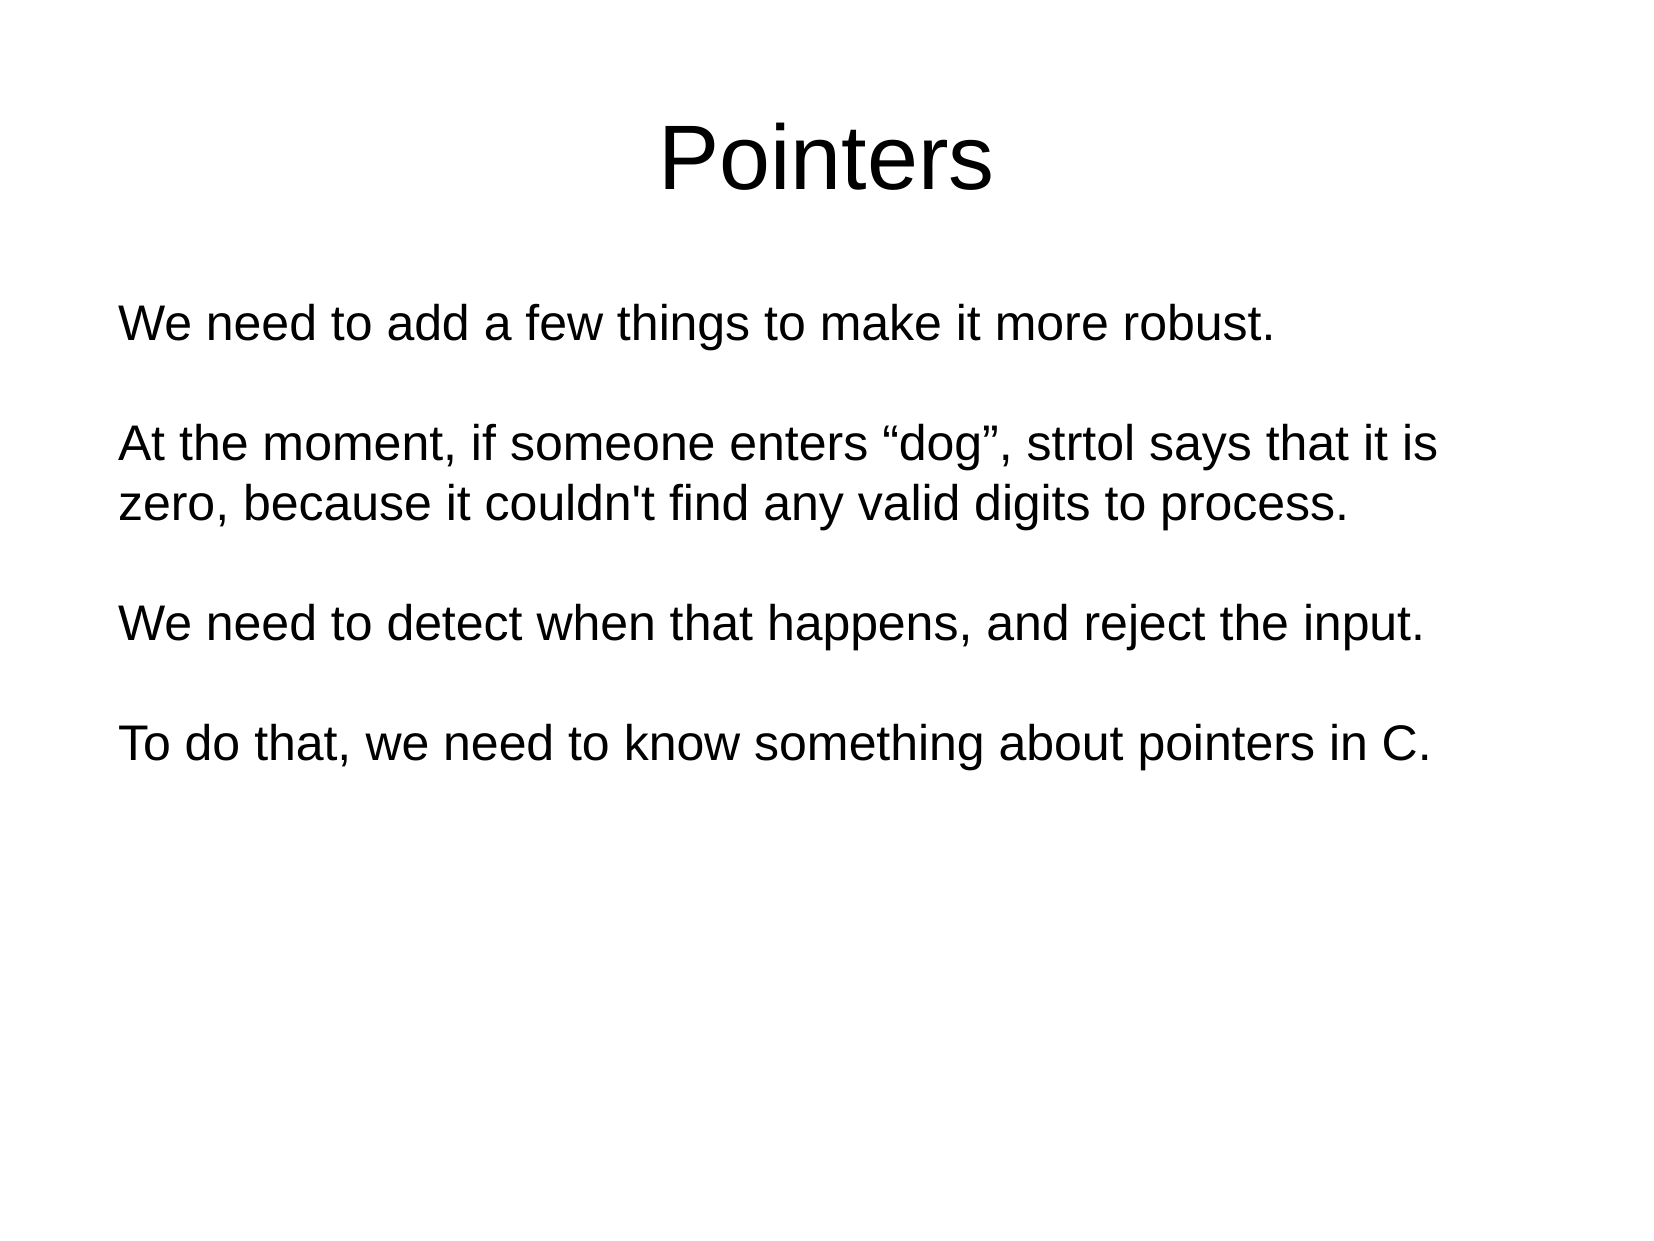

# Pointers
We need to add a few things to make it more robust.
At the moment, if someone enters “dog”, strtol says that it is zero, because it couldn't find any valid digits to process.
We need to detect when that happens, and reject the input.
To do that, we need to know something about pointers in C.